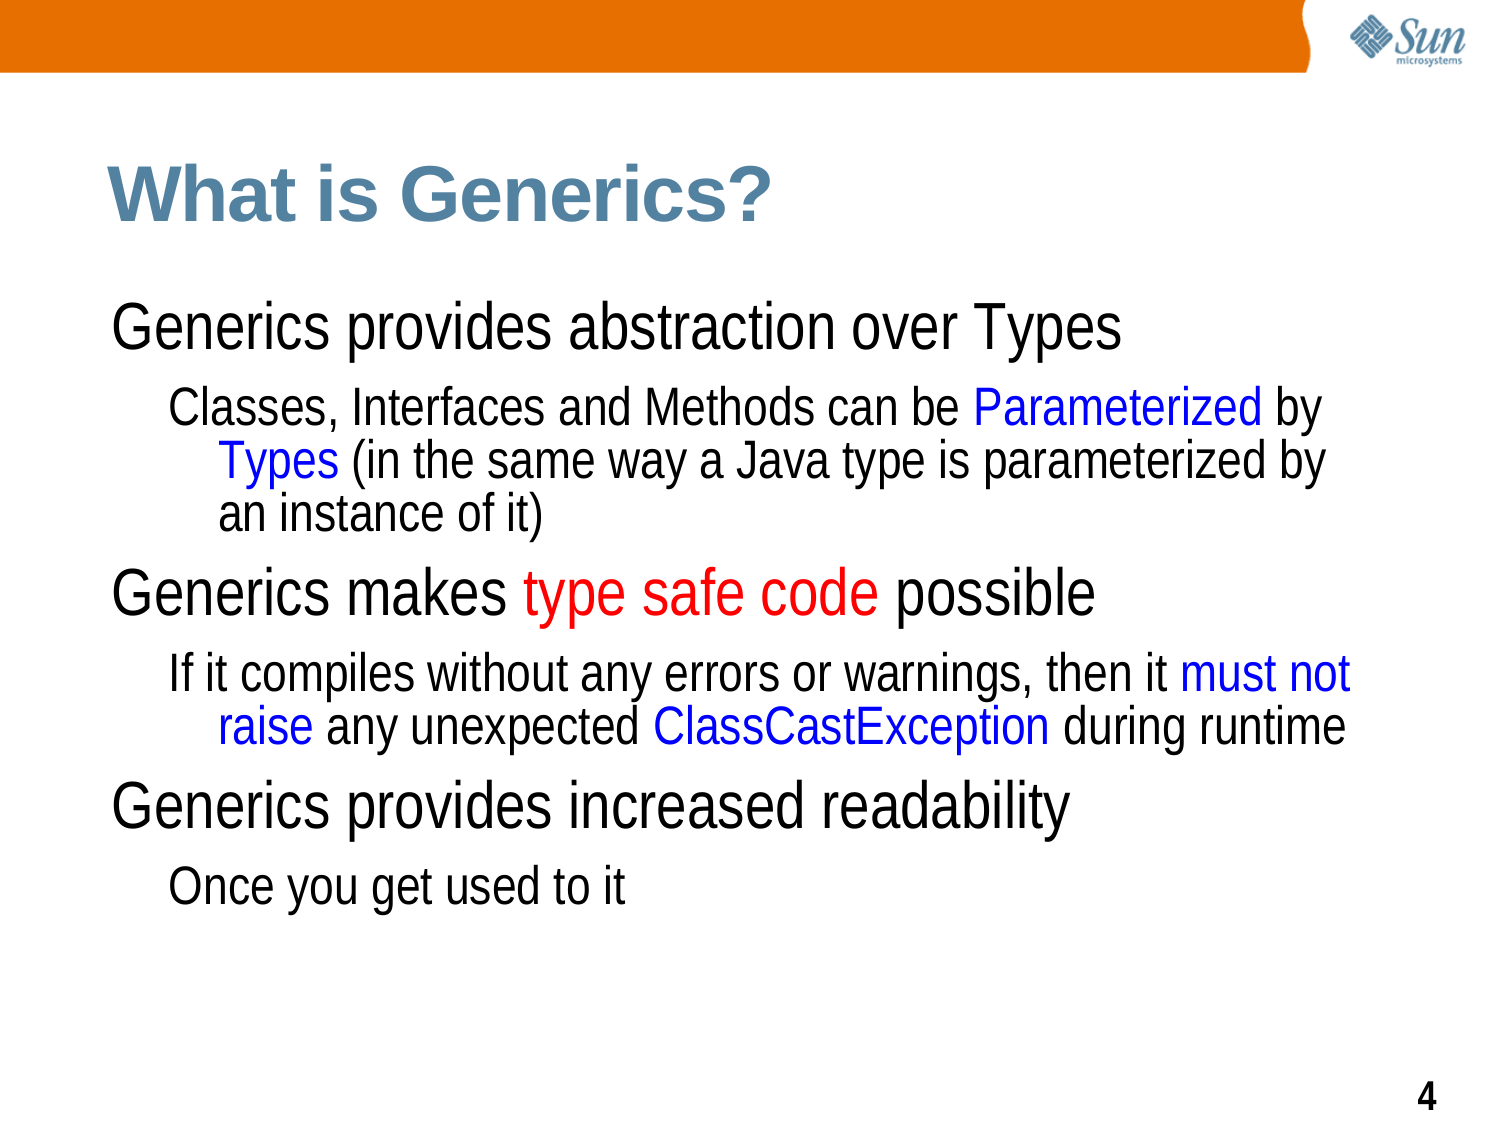

# What is Generics?
Generics provides abstraction over Types
Classes, Interfaces and Methods can be Parameterized by Types (in the same way a Java type is parameterized by an instance of it)
Generics makes type safe code possible
If it compiles without any errors or warnings, then it must not raise any unexpected ClassCastException during runtime
Generics provides increased readability
Once you get used to it